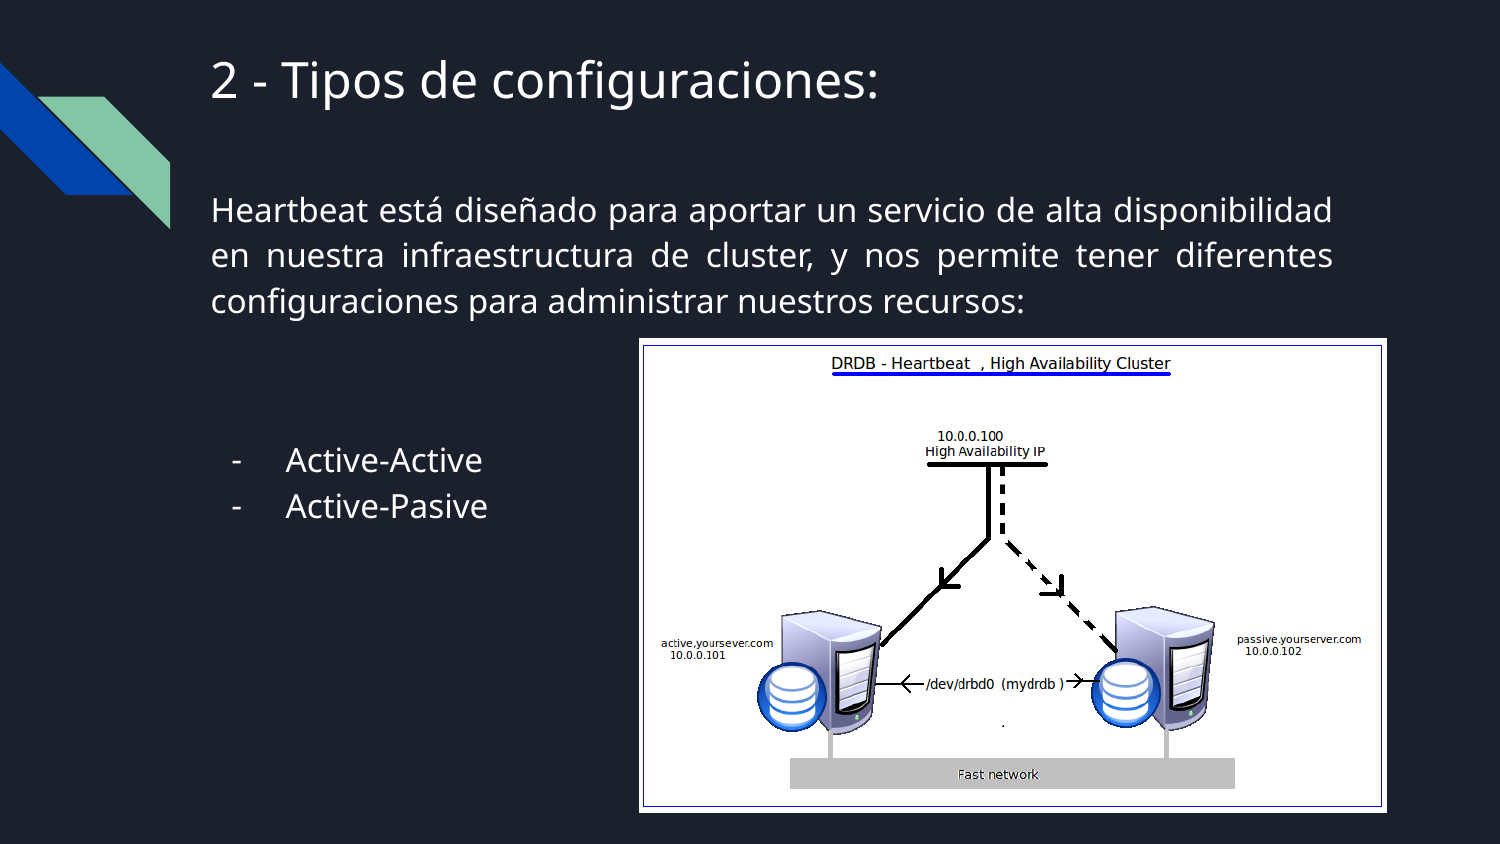

# 2 - Tipos de configuraciones:
Heartbeat está diseñado para aportar un servicio de alta disponibilidad en nuestra infraestructura de cluster, y nos permite tener diferentes configuraciones para administrar nuestros recursos:
Active-Active
Active-Pasive